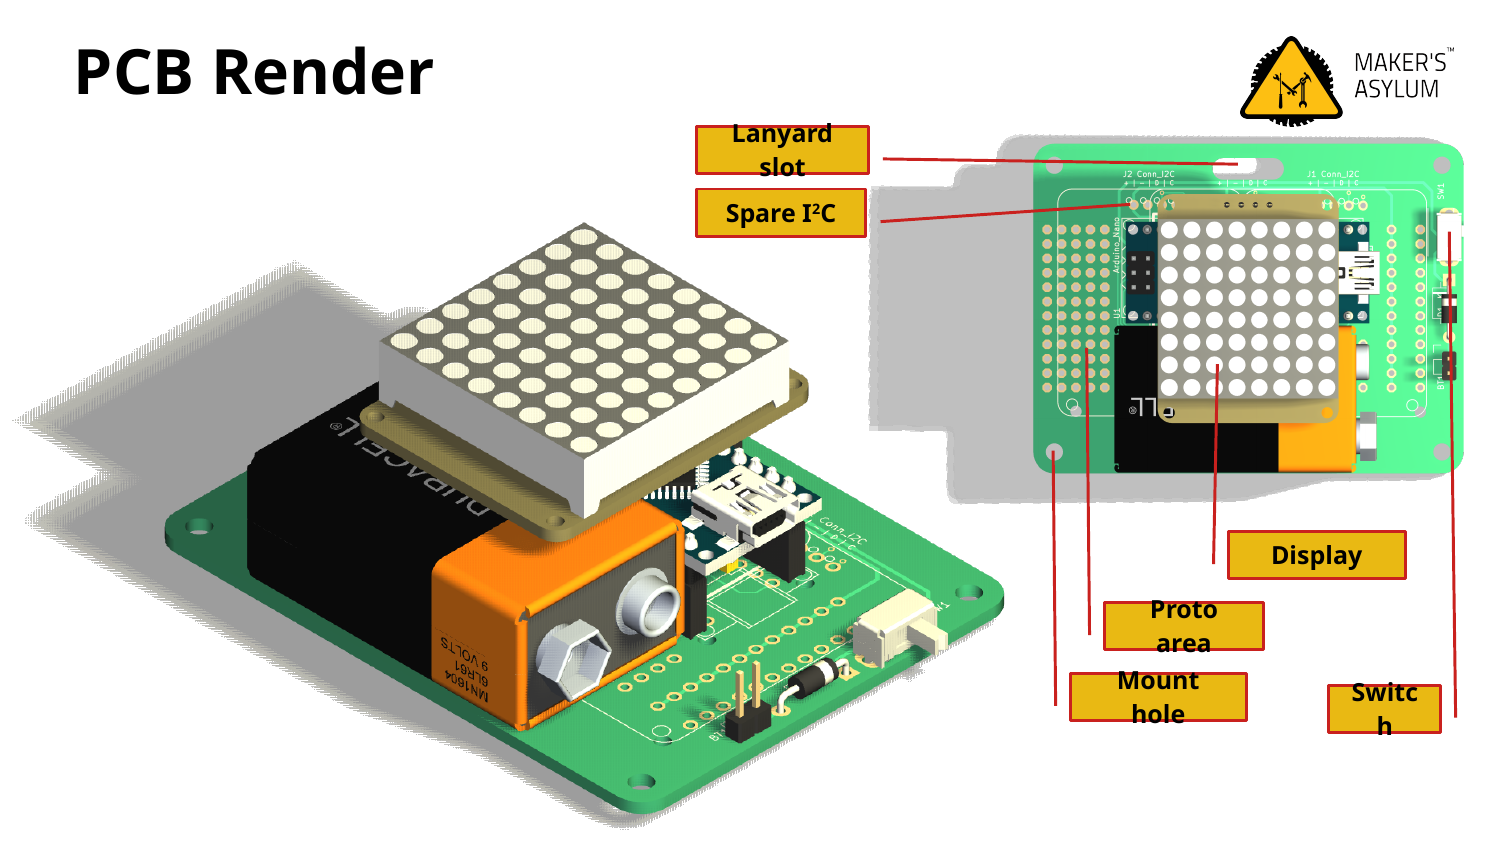

PCB Render
Lanyard slot
Spare I2C
Display
Proto area
Mount hole
Switch